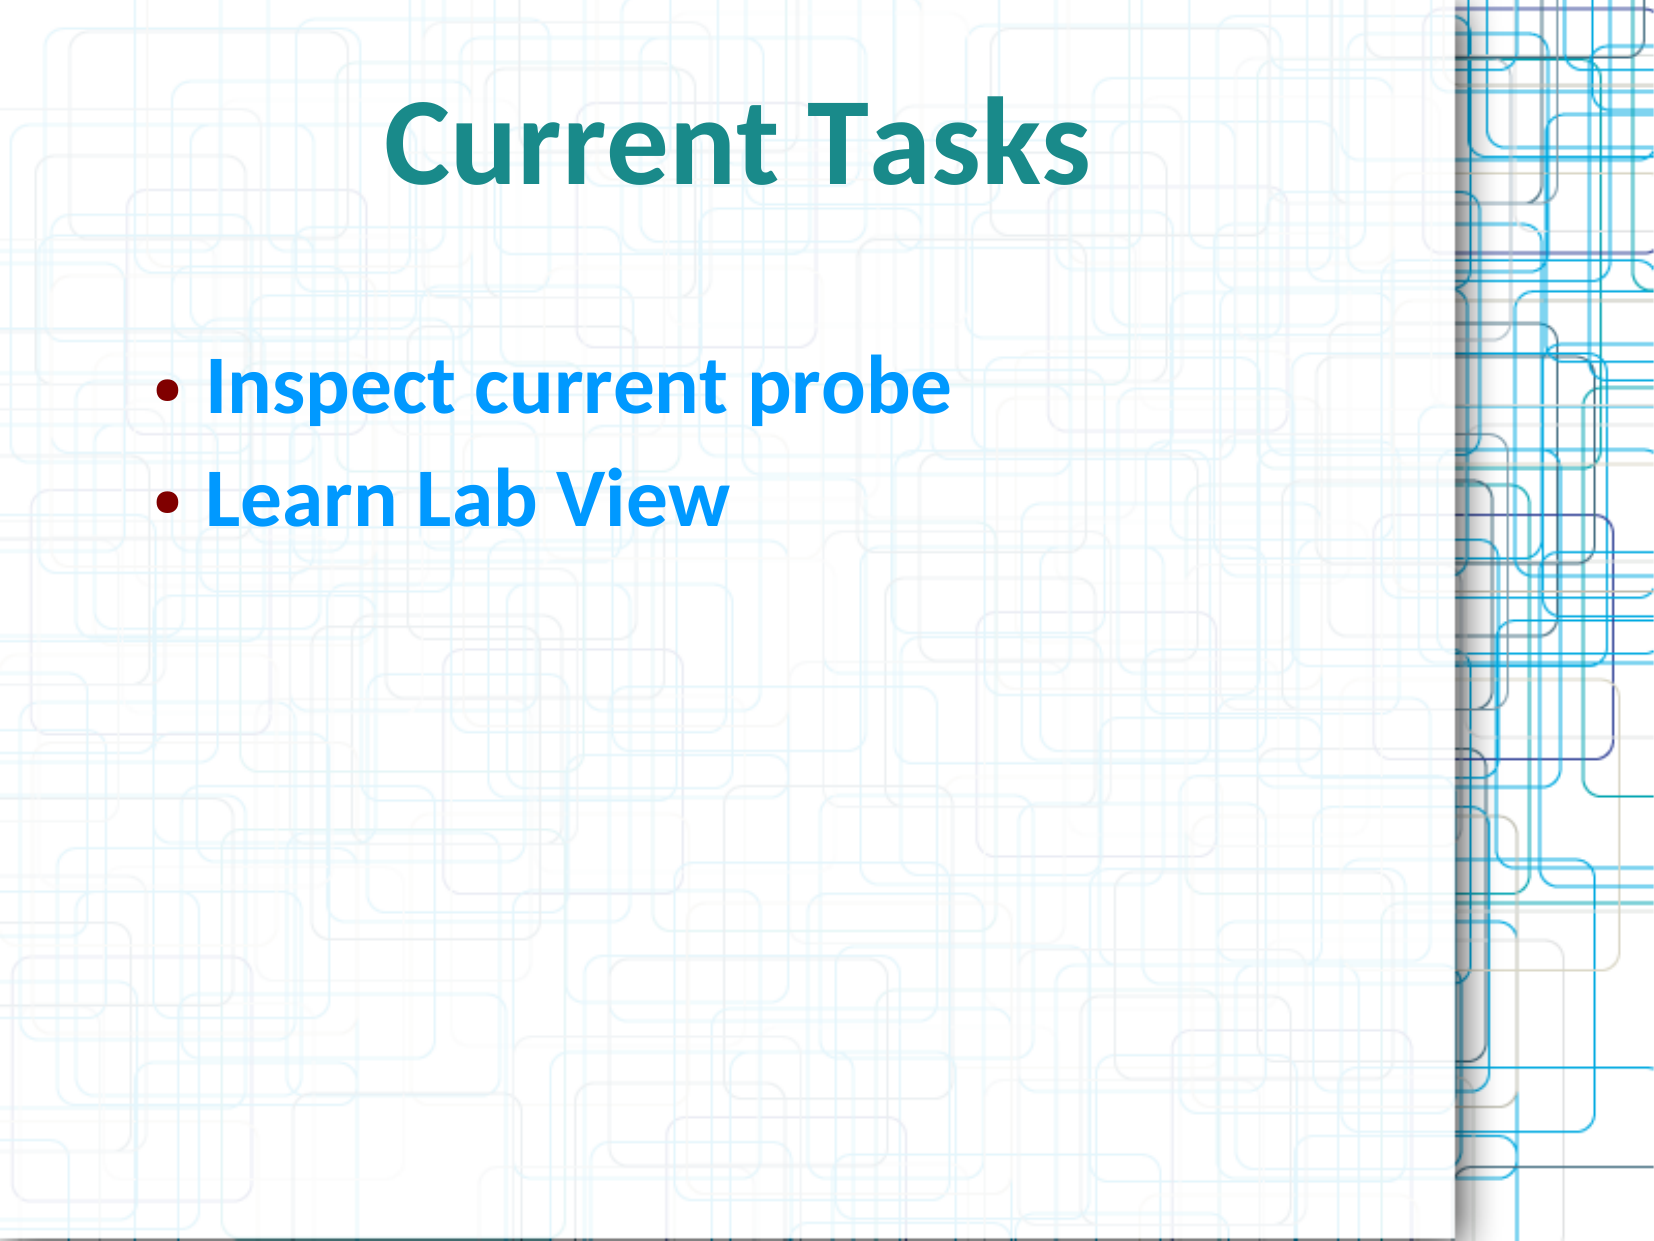

# Current Tasks
Inspect current probe
Learn Lab View